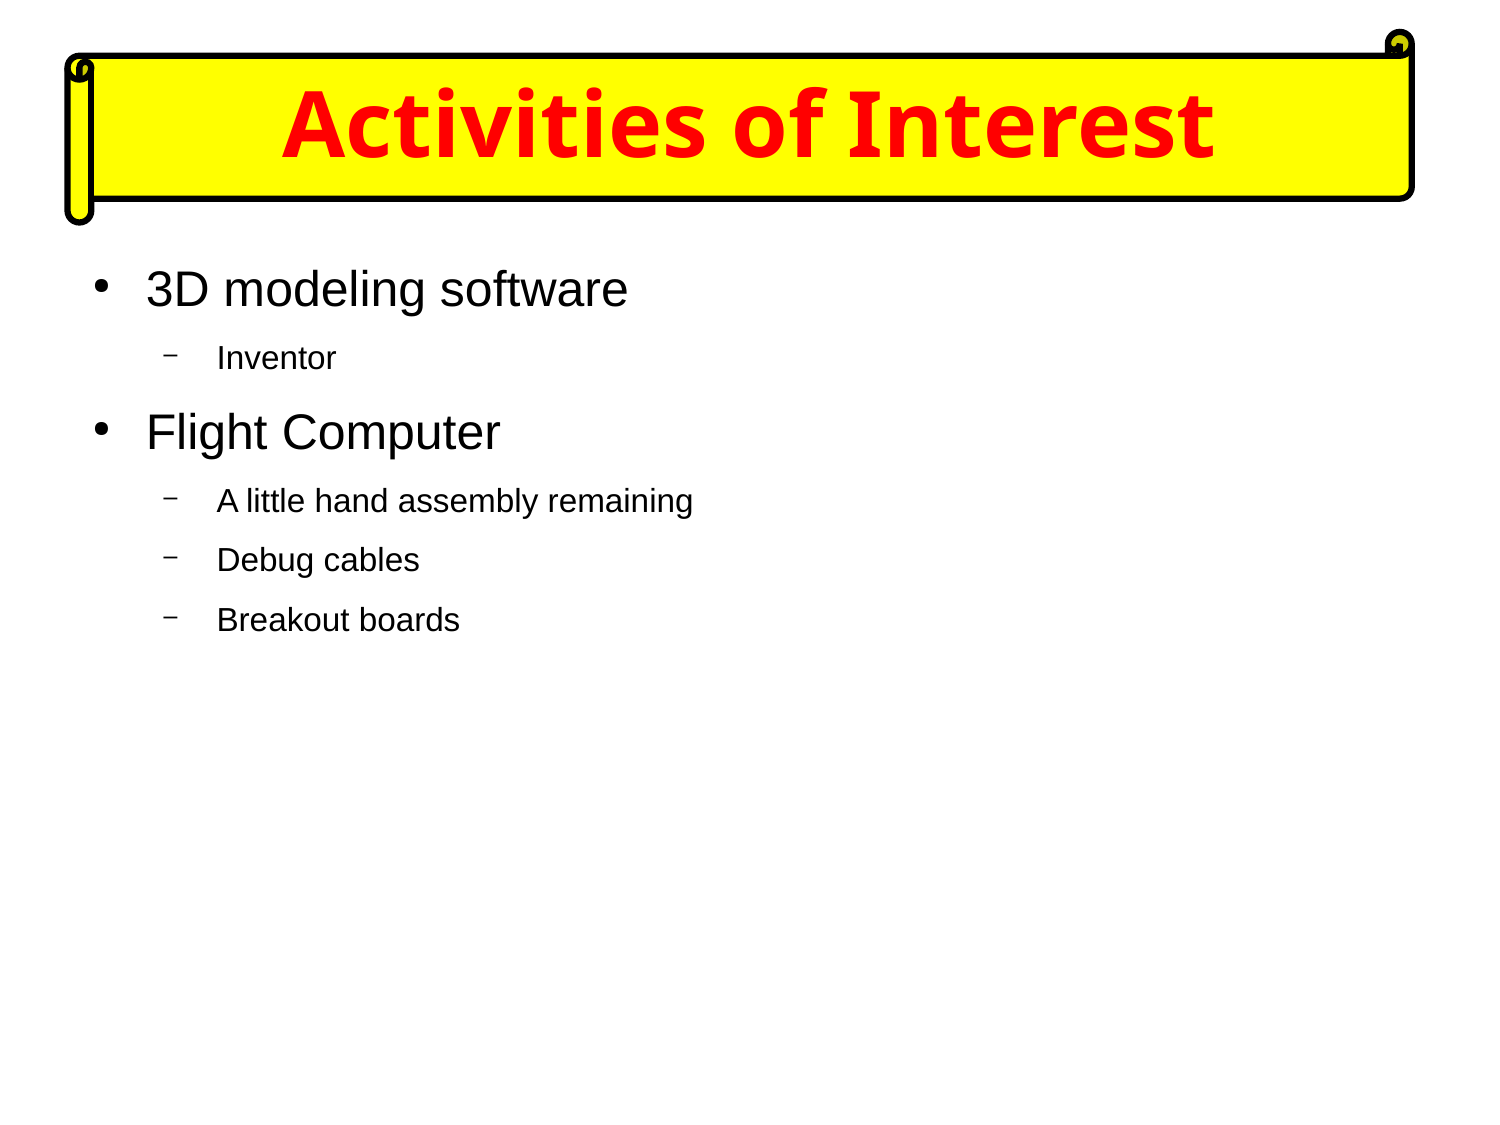

Activities of Interest
# 3D modeling software
Inventor
Flight Computer
A little hand assembly remaining
Debug cables
Breakout boards